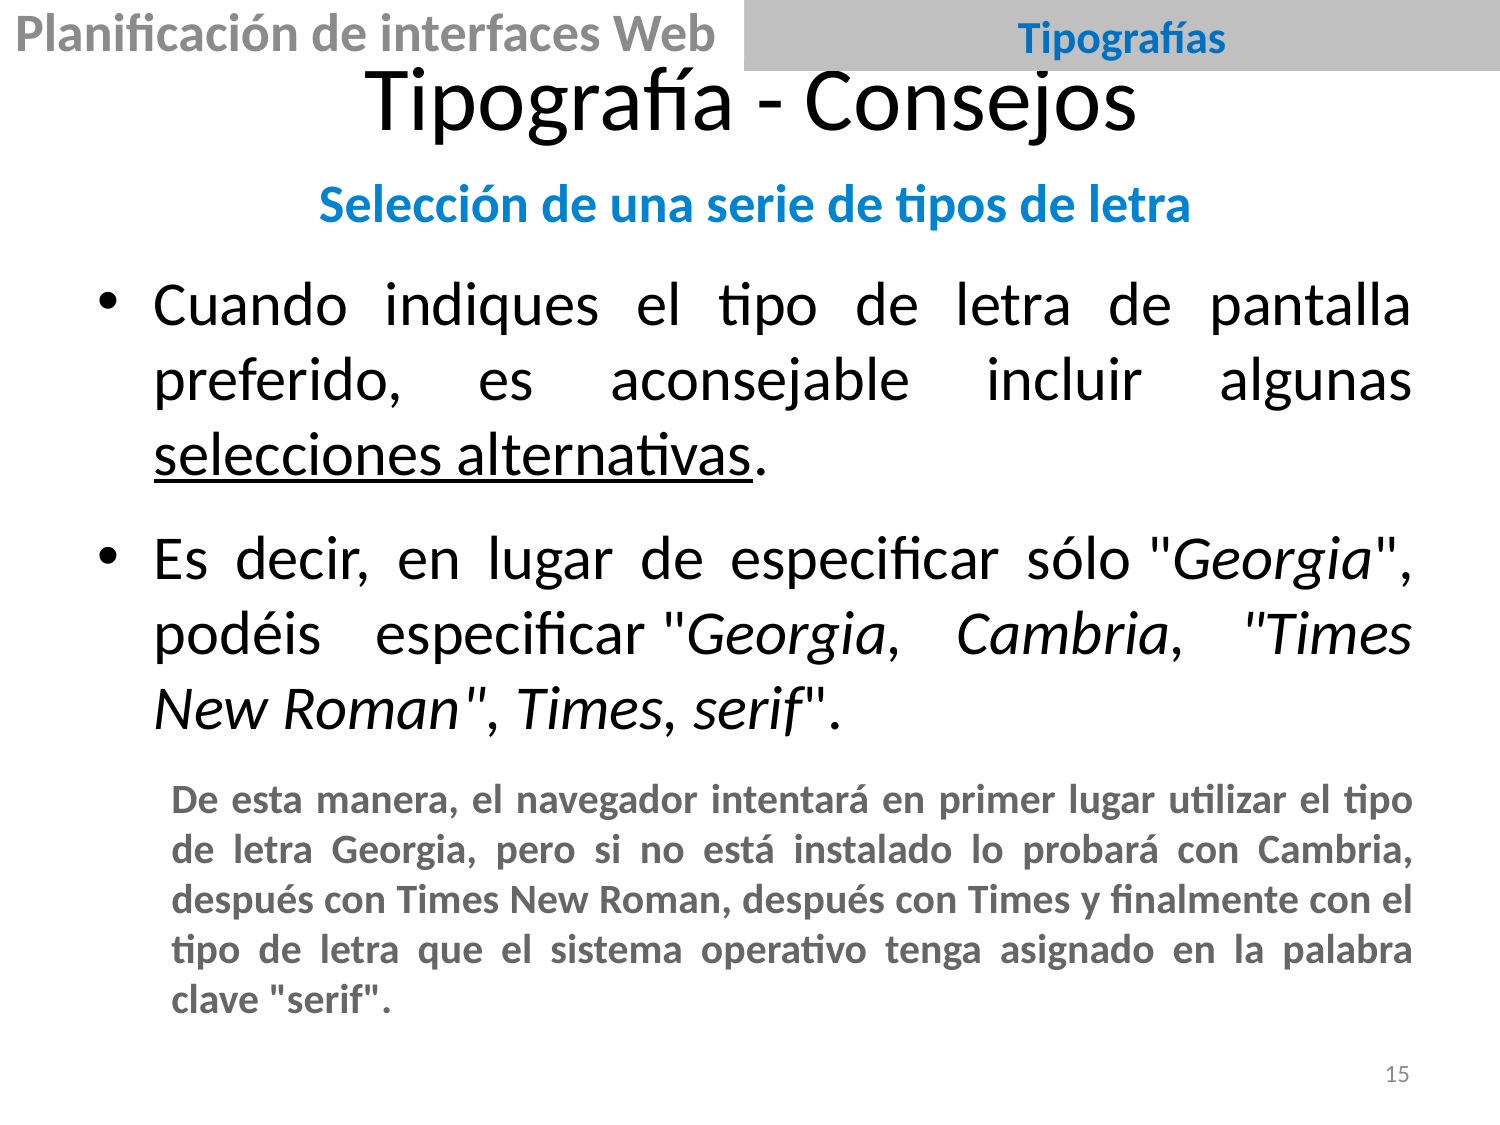

Planificación de interfaces Web
# Tipografía - Consejos
Tipografías
Selección de una serie de tipos de letra
Cuando indiques el tipo de letra de pantalla preferido, es aconsejable incluir algunas selecciones alternativas.
Es decir, en lugar de especificar sólo "Georgia", podéis especificar "Georgia, Cambria, "Times New Roman", Times, serif".
De esta manera, el navegador intentará en primer lugar utilizar el tipo de letra Georgia, pero si no está instalado lo probará con Cambria, después con Times New Roman, después con Times y finalmente con el tipo de letra que el sistema operativo tenga asignado en la palabra clave "serif".